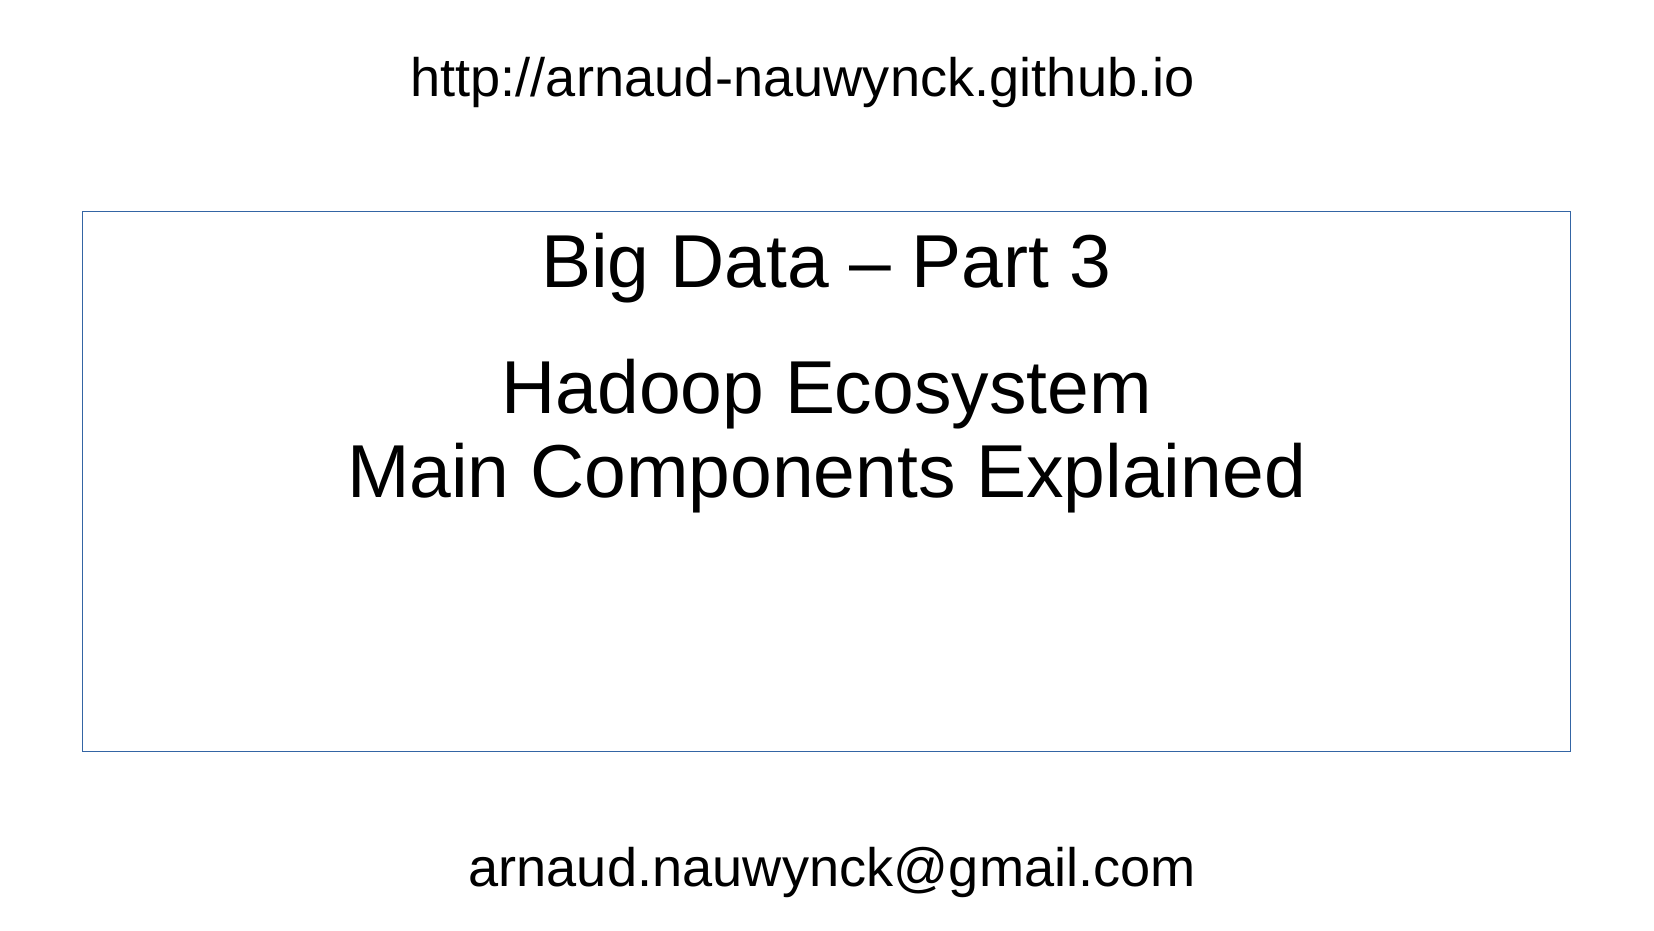

http://arnaud-nauwynck.github.io
Big Data – Part 3
Hadoop Ecosystem
Main Components Explained
# arnaud.nauwynck@gmail.com